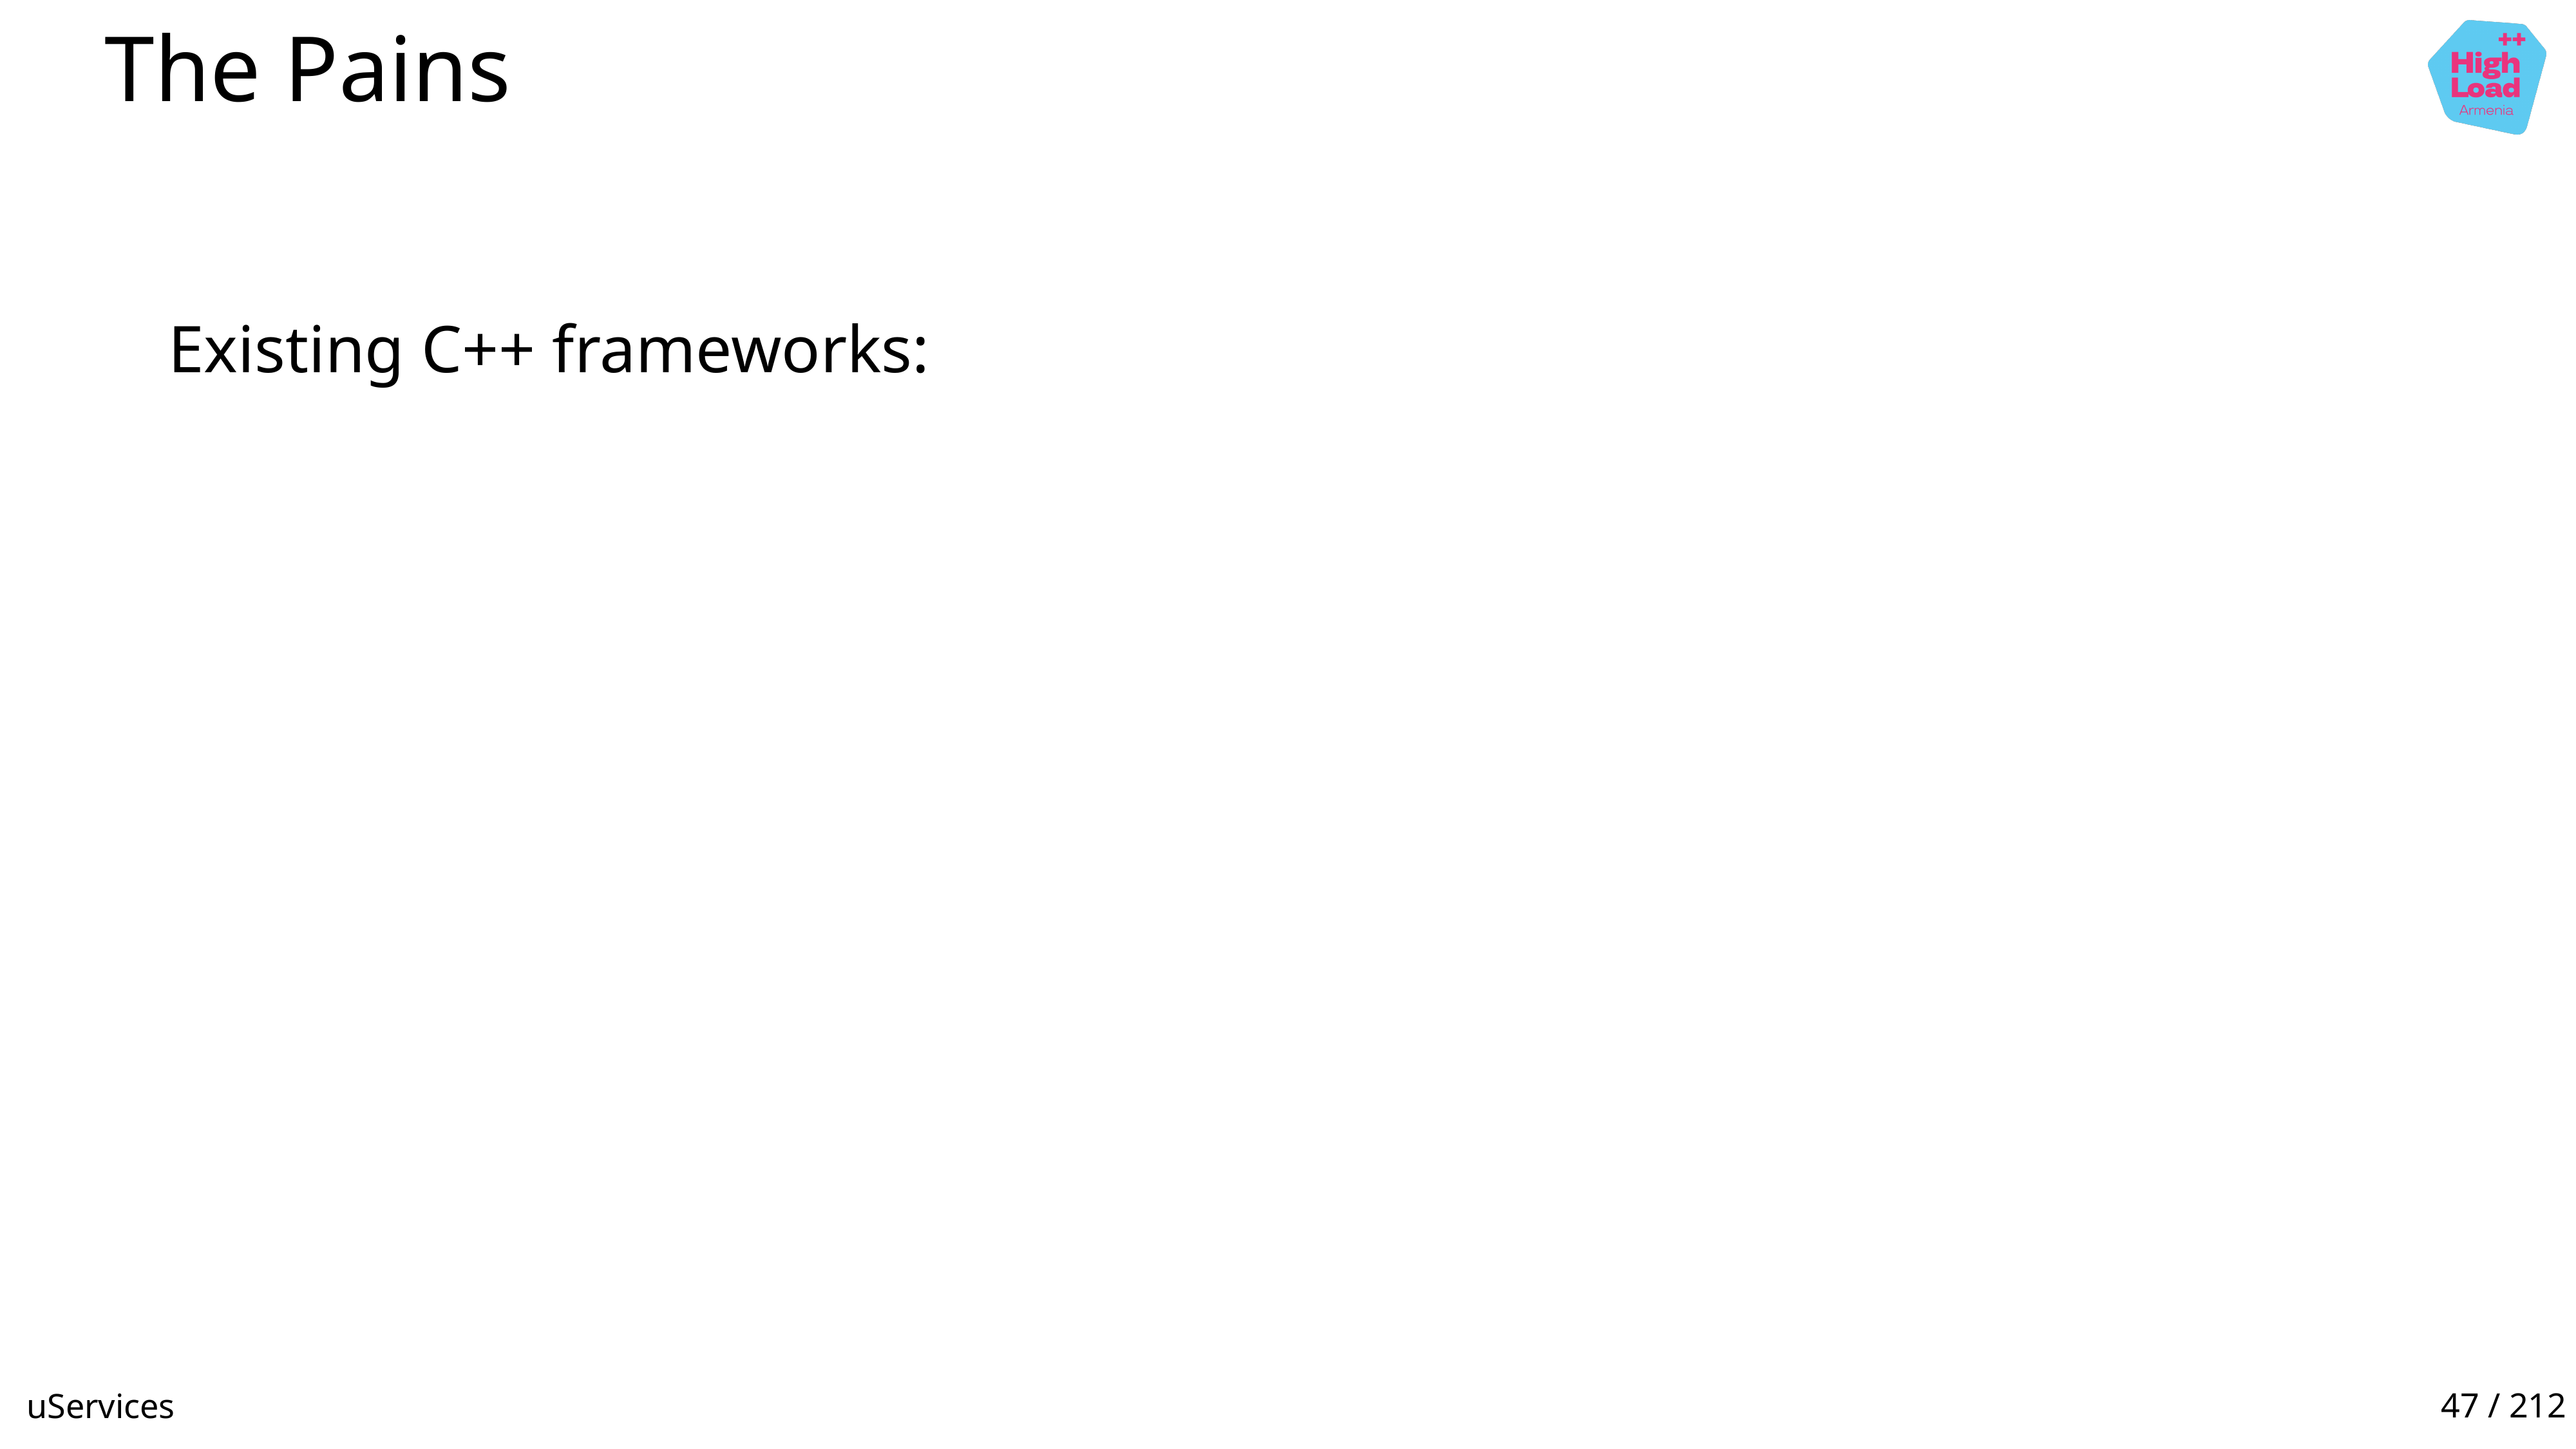

The Pains
# Existing C++ frameworks:
uServices